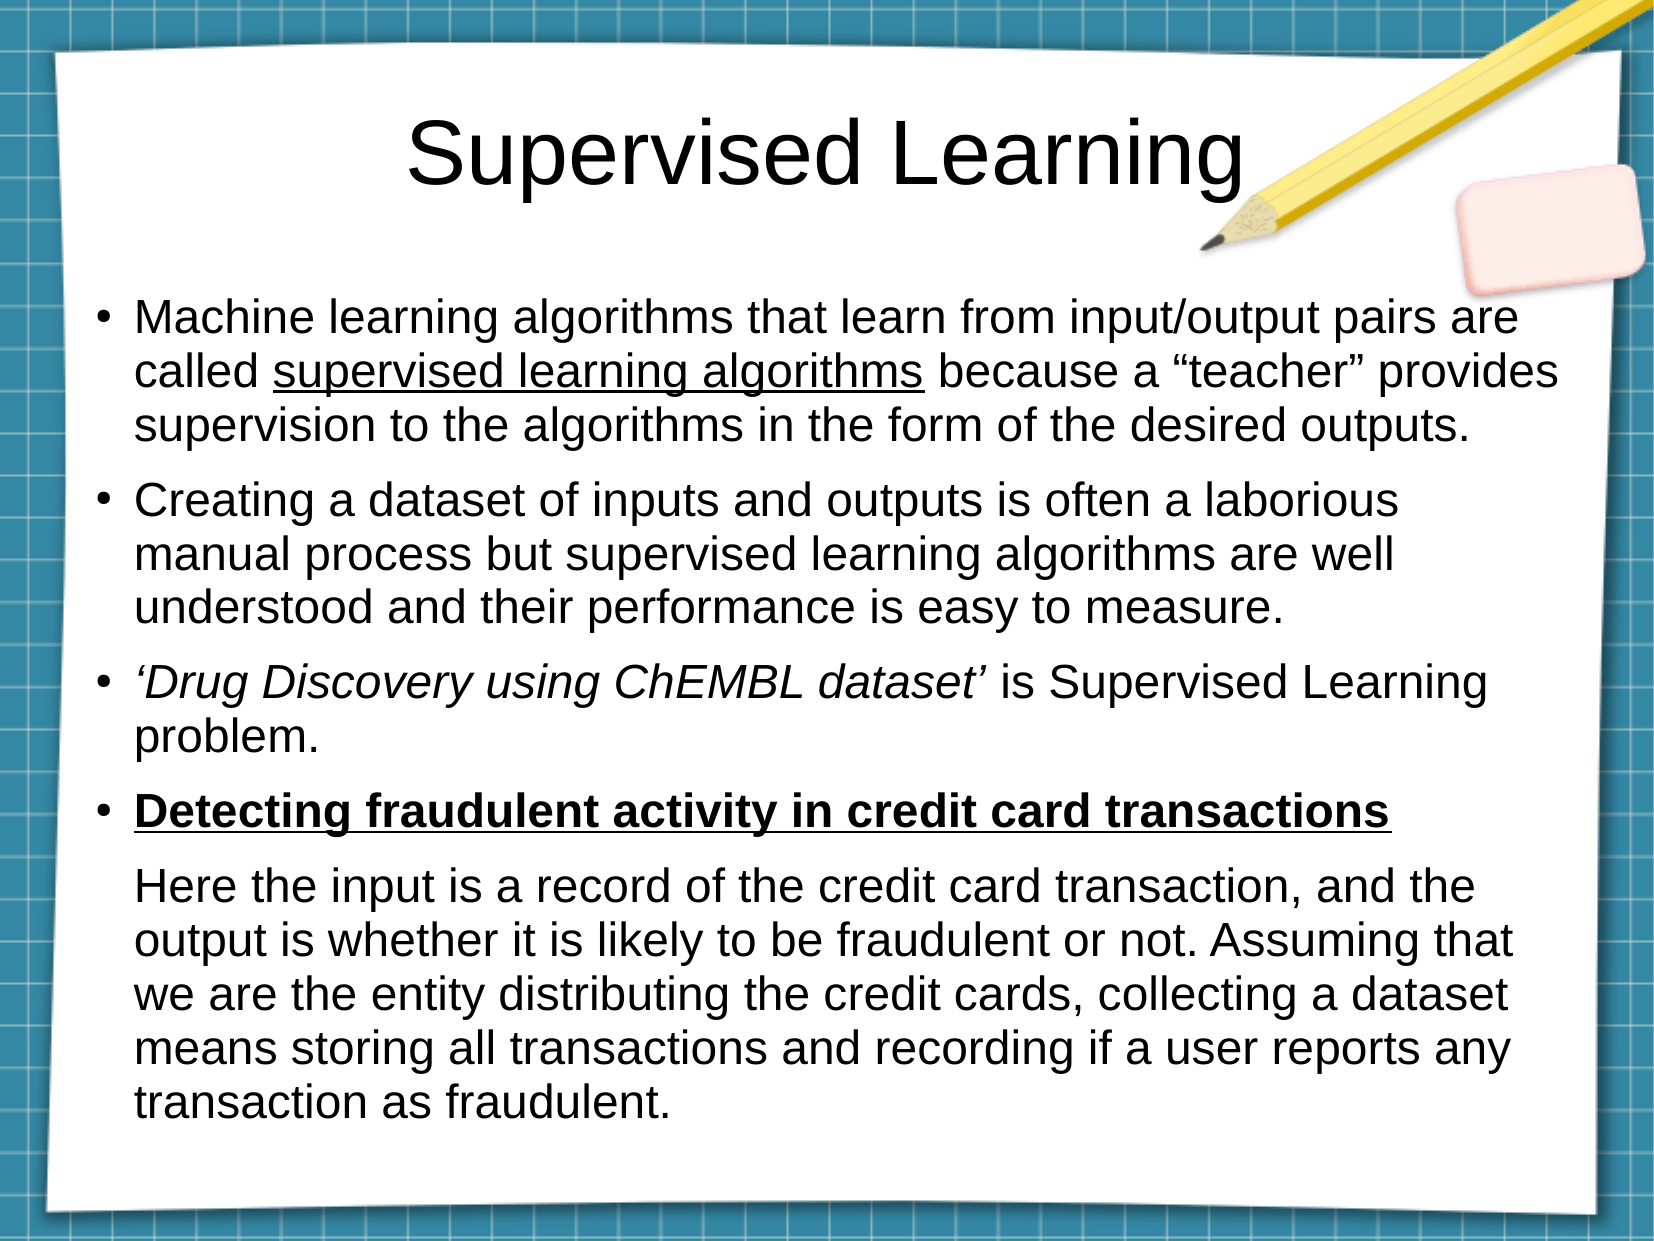

# Supervised Learning
Machine learning algorithms that learn from input/output pairs are called supervised learning algorithms because a “teacher” provides supervision to the algorithms in the form of the desired outputs.
Creating a dataset of inputs and outputs is often a laborious manual process but supervised learning algorithms are well understood and their performance is easy to measure.
‘Drug Discovery using ChEMBL dataset’ is Supervised Learning problem.
Detecting fraudulent activity in credit card transactions
Here the input is a record of the credit card transaction, and the output is whether it is likely to be fraudulent or not. Assuming that we are the entity distributing the credit cards, collecting a dataset means storing all transactions and recording if a user reports any transaction as fraudulent.